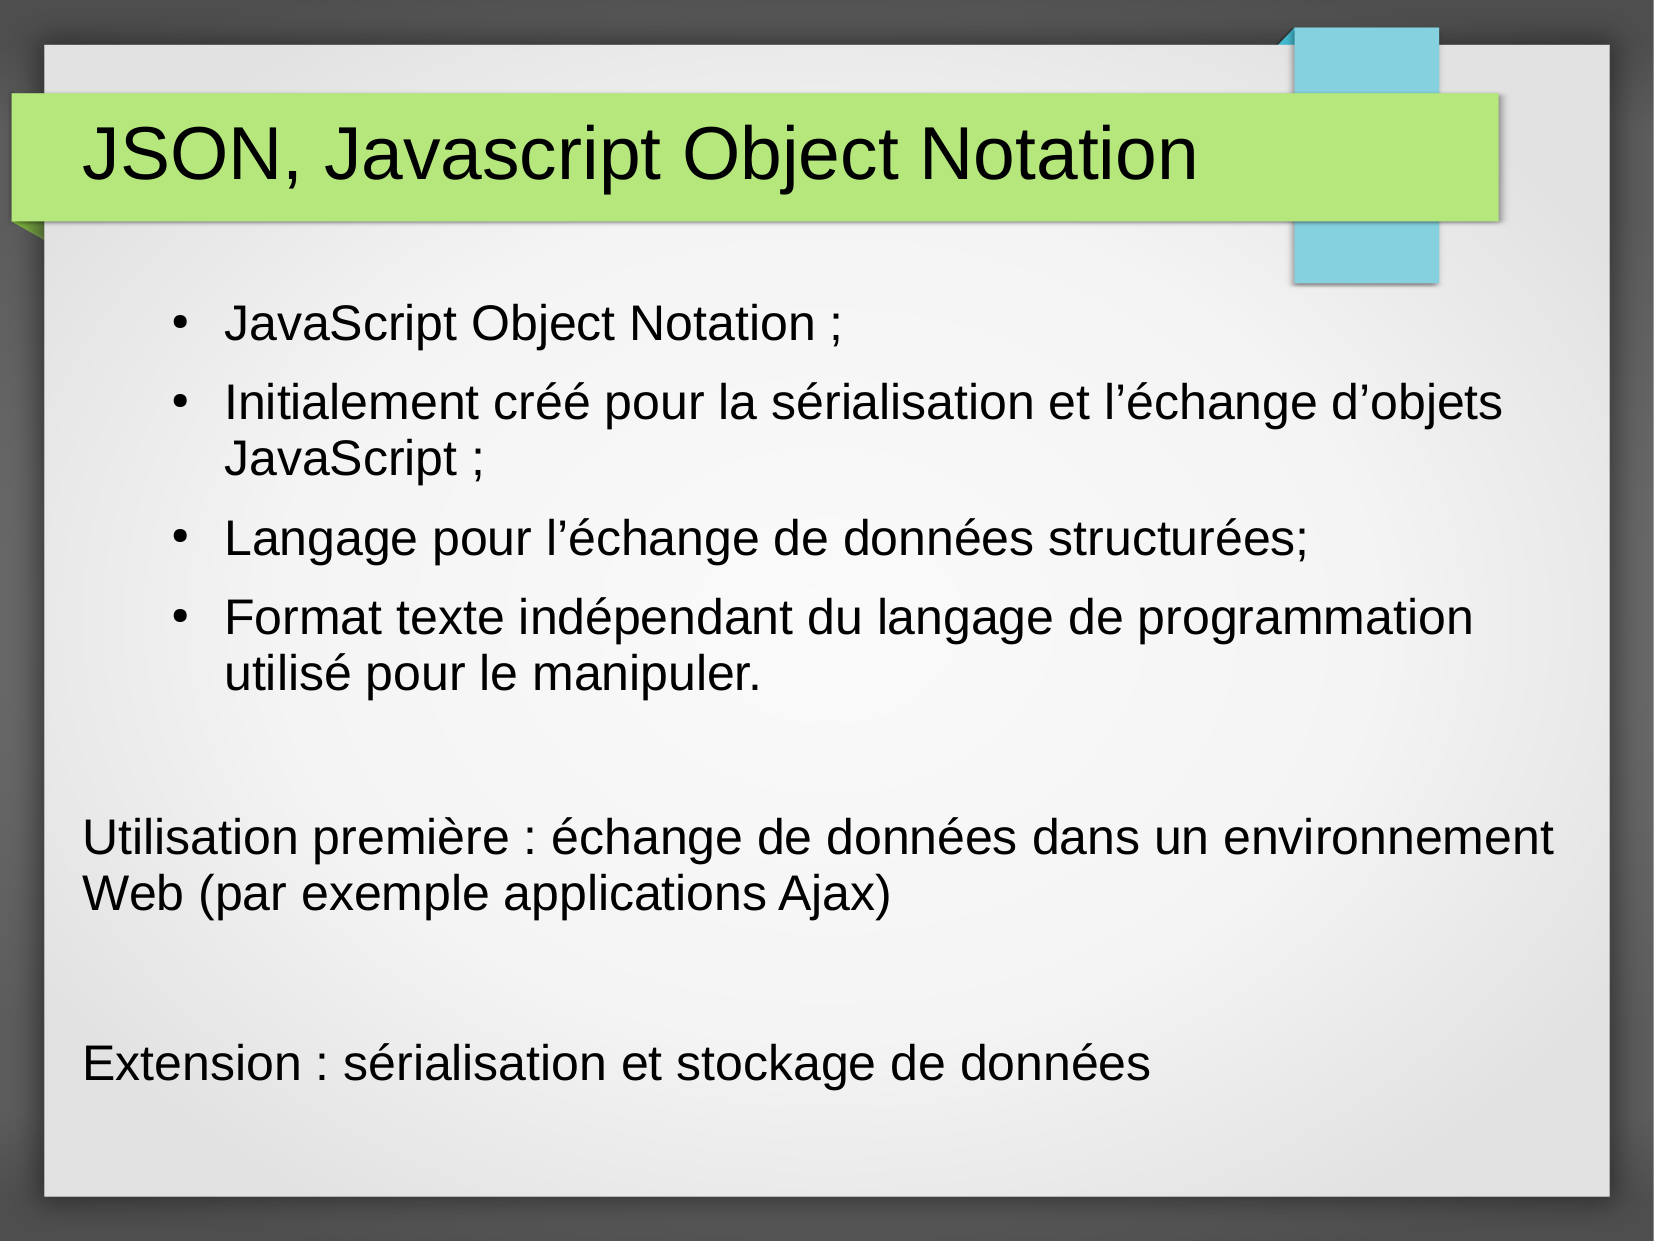

# JSON, Javascript Object Notation
JavaScript Object Notation ;
Initialement créé pour la sérialisation et l’échange d’objets JavaScript ;
Langage pour l’échange de données structurées;
Format texte indépendant du langage de programmation utilisé pour le manipuler.
Utilisation première : échange de données dans un environnement Web (par exemple applications Ajax)
Extension : sérialisation et stockage de données